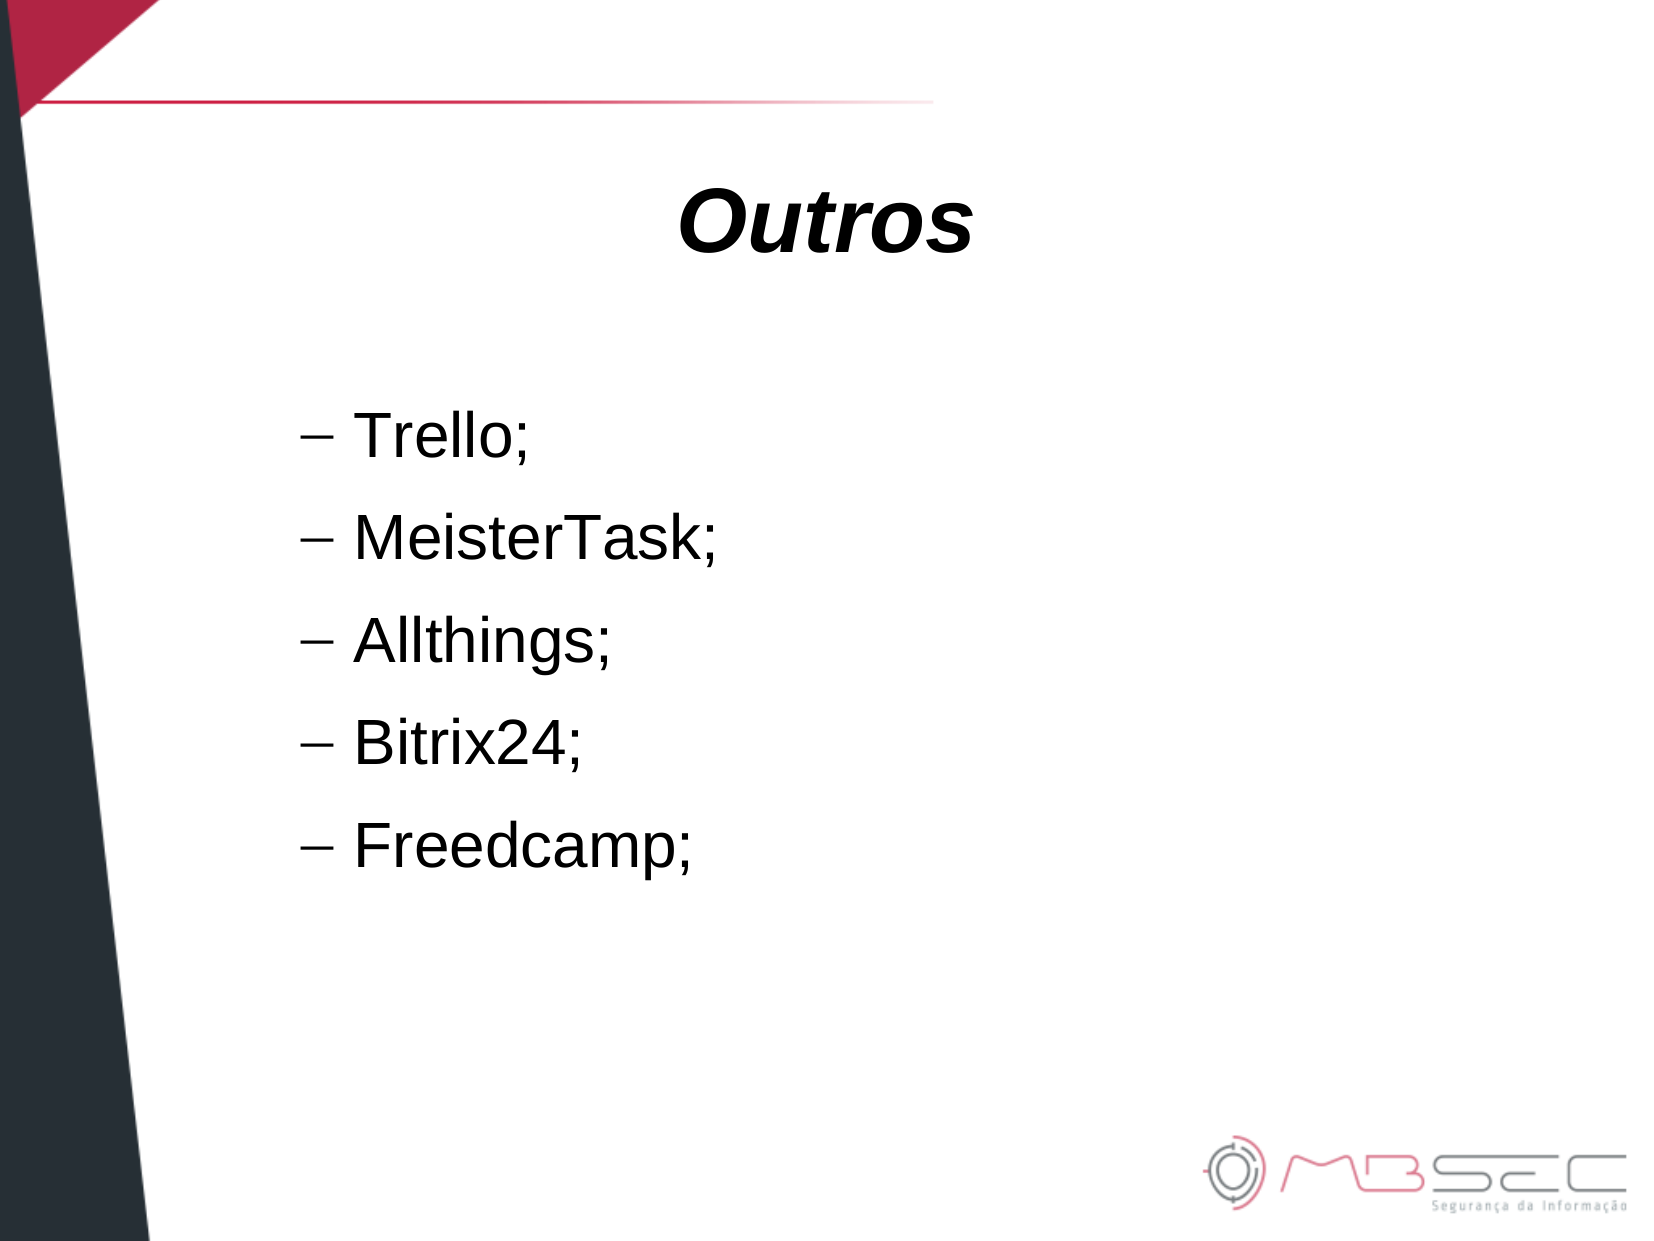

Outros
# Trello;
MeisterTask;
Allthings;
Bitrix24;
Freedcamp;